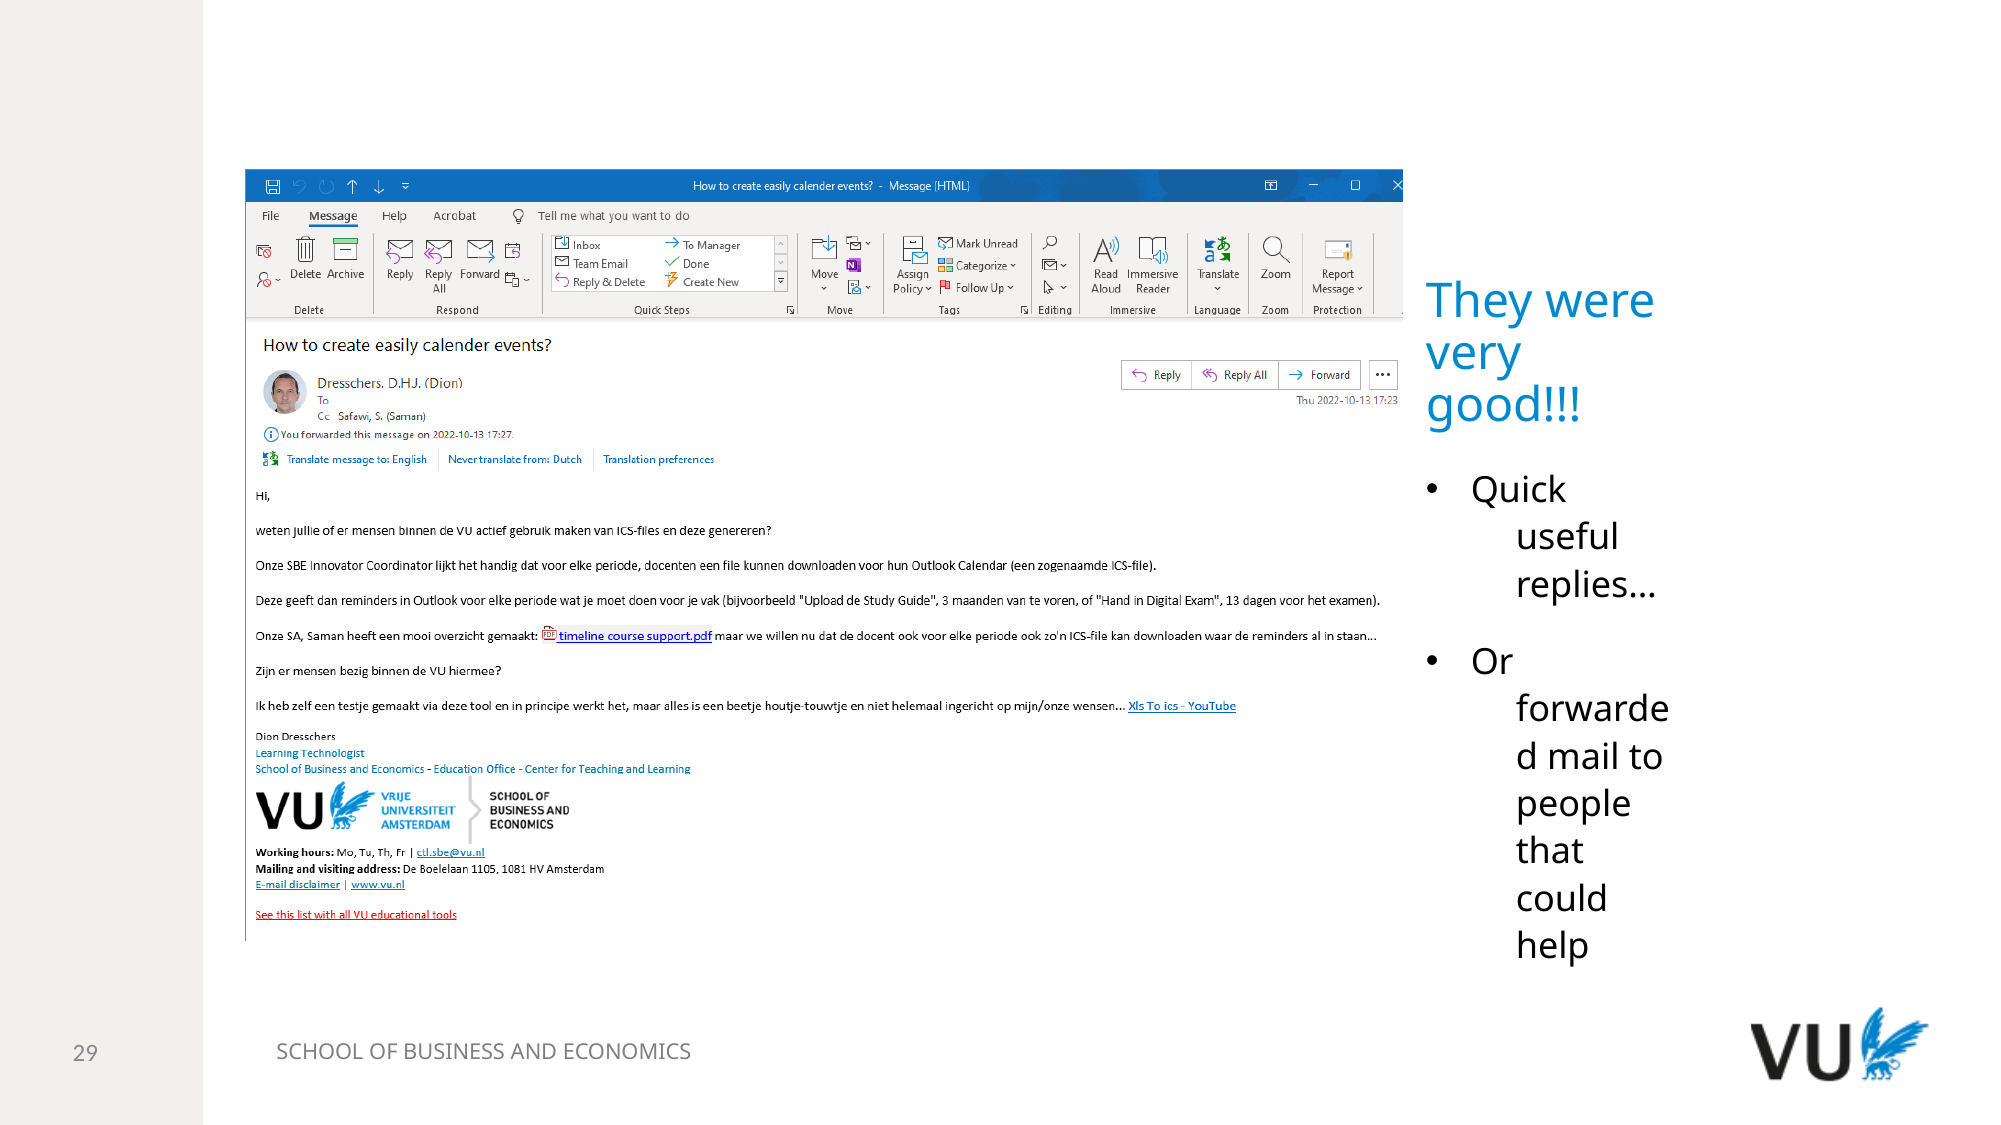

# They were very good!!!
Quick useful replies…
Or forwarded mail to people that could help
SCHOOL OF BUSINESS AND ECONOMICS